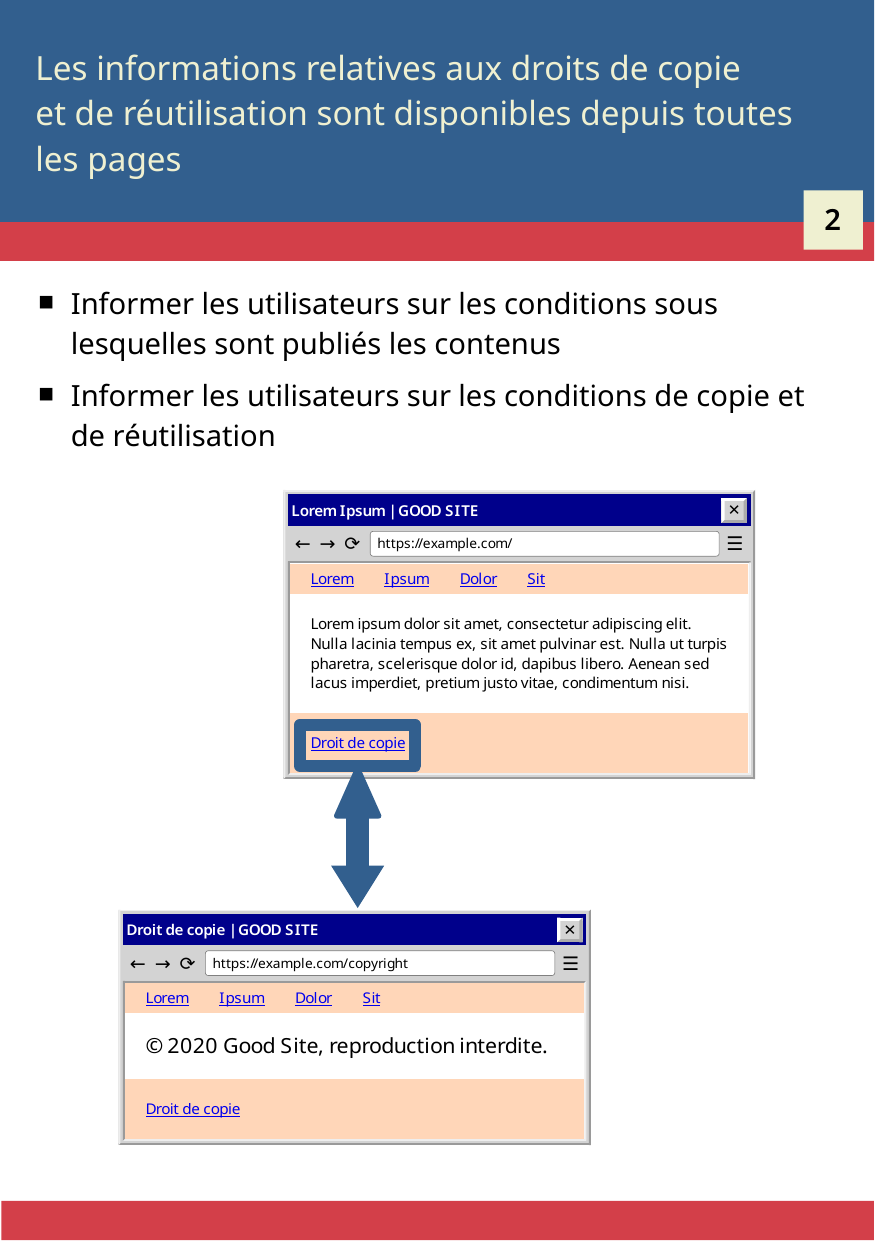

# Les informations relatives aux droits de copie et de réutilisation sont disponibles depuis toutes les pages
2
Informer les utilisateurs sur les conditions sous lesquelles sont publiés les contenus
Informer les utilisateurs sur les conditions de copie et de réutilisation